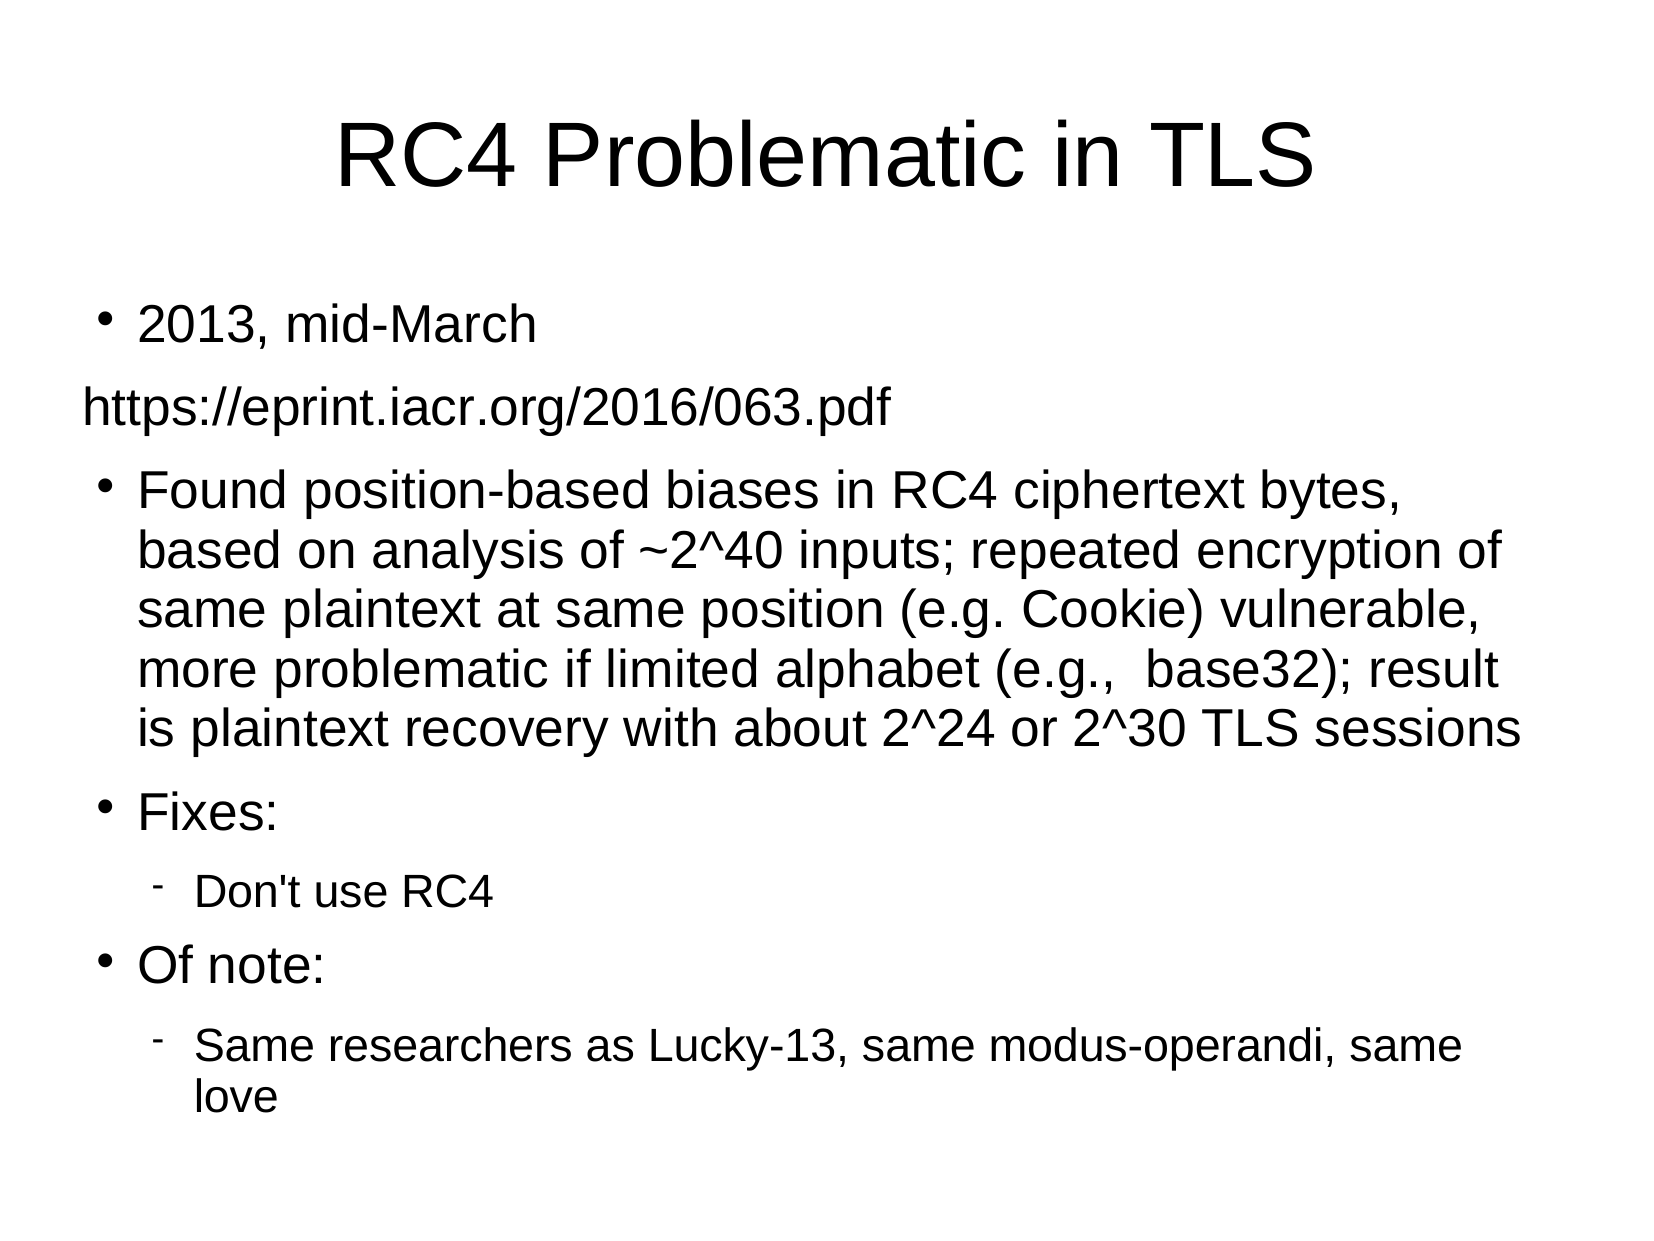

# RC4 Problematic in TLS
2013, mid-March
https://eprint.iacr.org/2016/063.pdf
Found position-based biases in RC4 ciphertext bytes, based on analysis of ~2^40 inputs; repeated encryption of same plaintext at same position (e.g. Cookie) vulnerable, more problematic if limited alphabet (e.g., base32); result is plaintext recovery with about 2^24 or 2^30 TLS sessions
Fixes:
Don't use RC4
Of note:
Same researchers as Lucky-13, same modus-operandi, same love